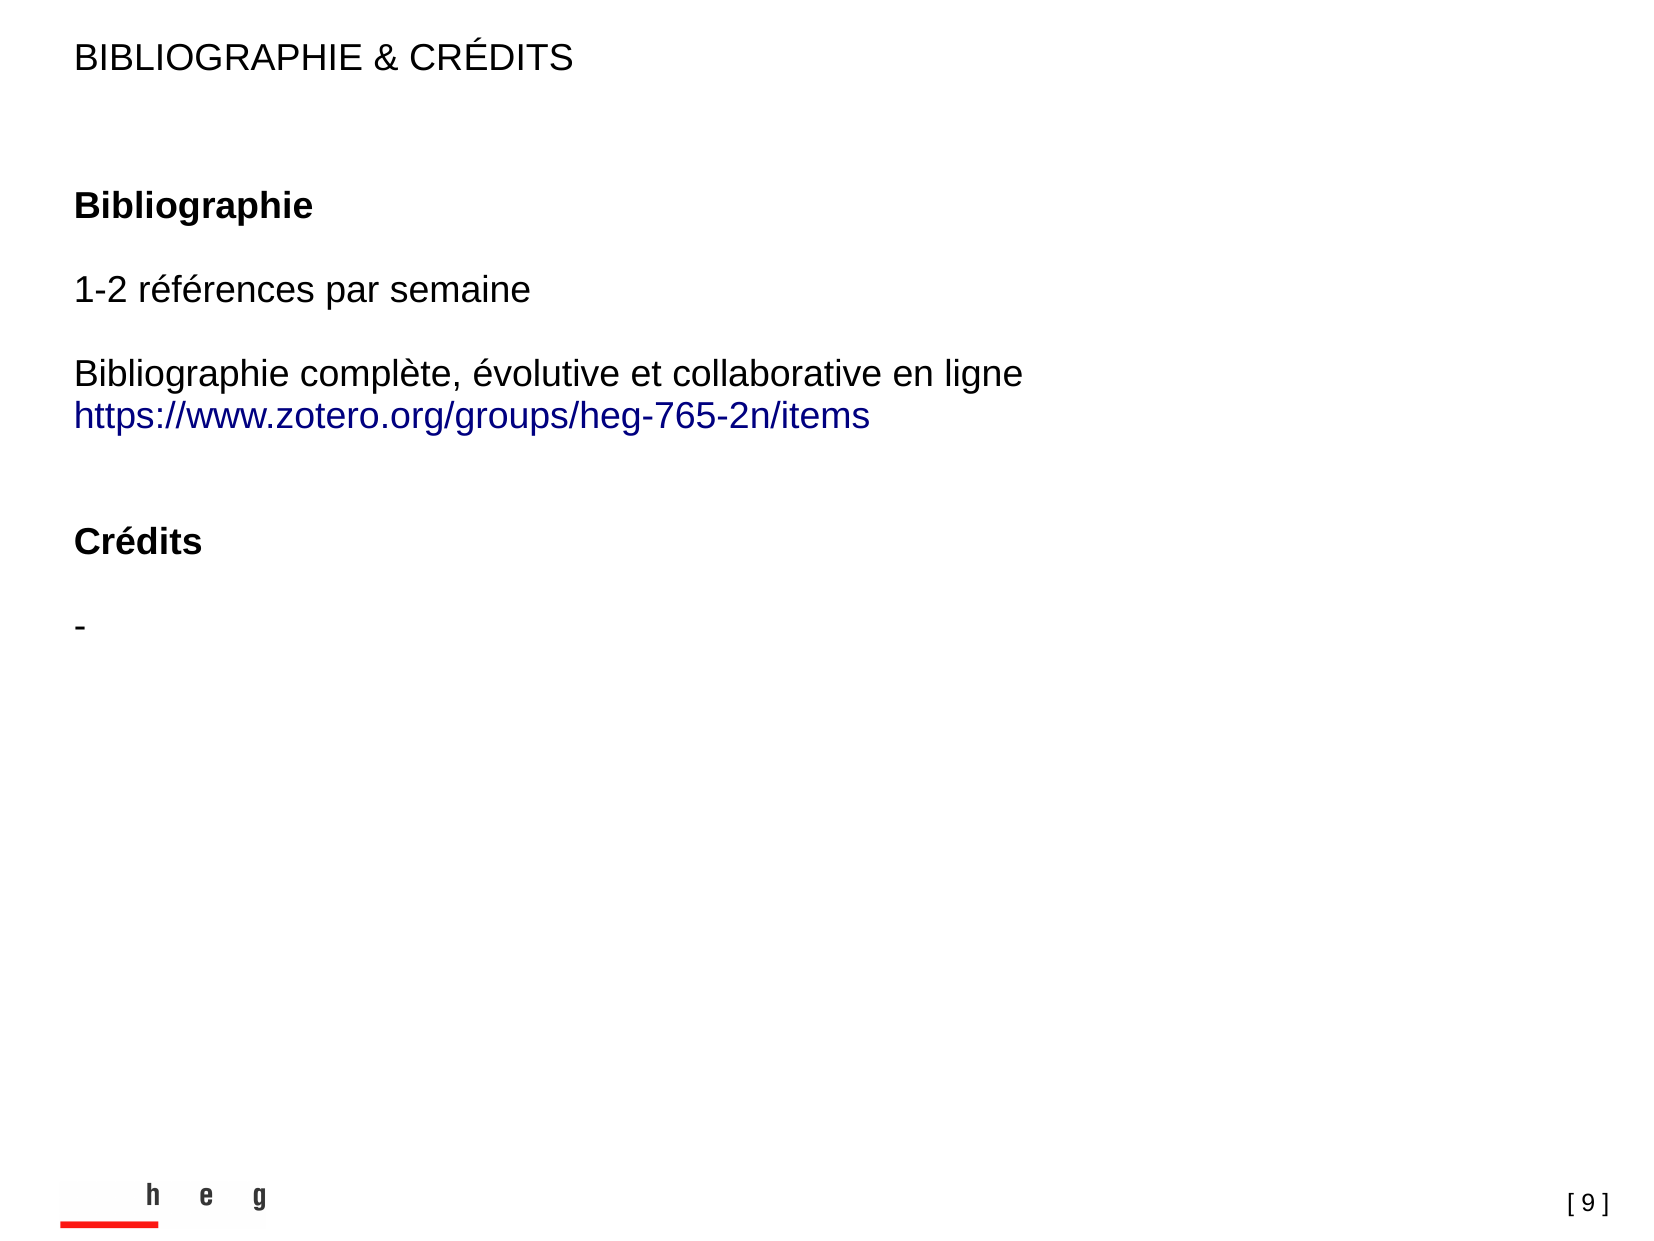

BIBLIOGRAPHIE & CRÉDITS
Bibliographie
1-2 références par semaine
Bibliographie complète, évolutive et collaborative en ligne
https://www.zotero.org/groups/heg-765-2n/items
Crédits
-